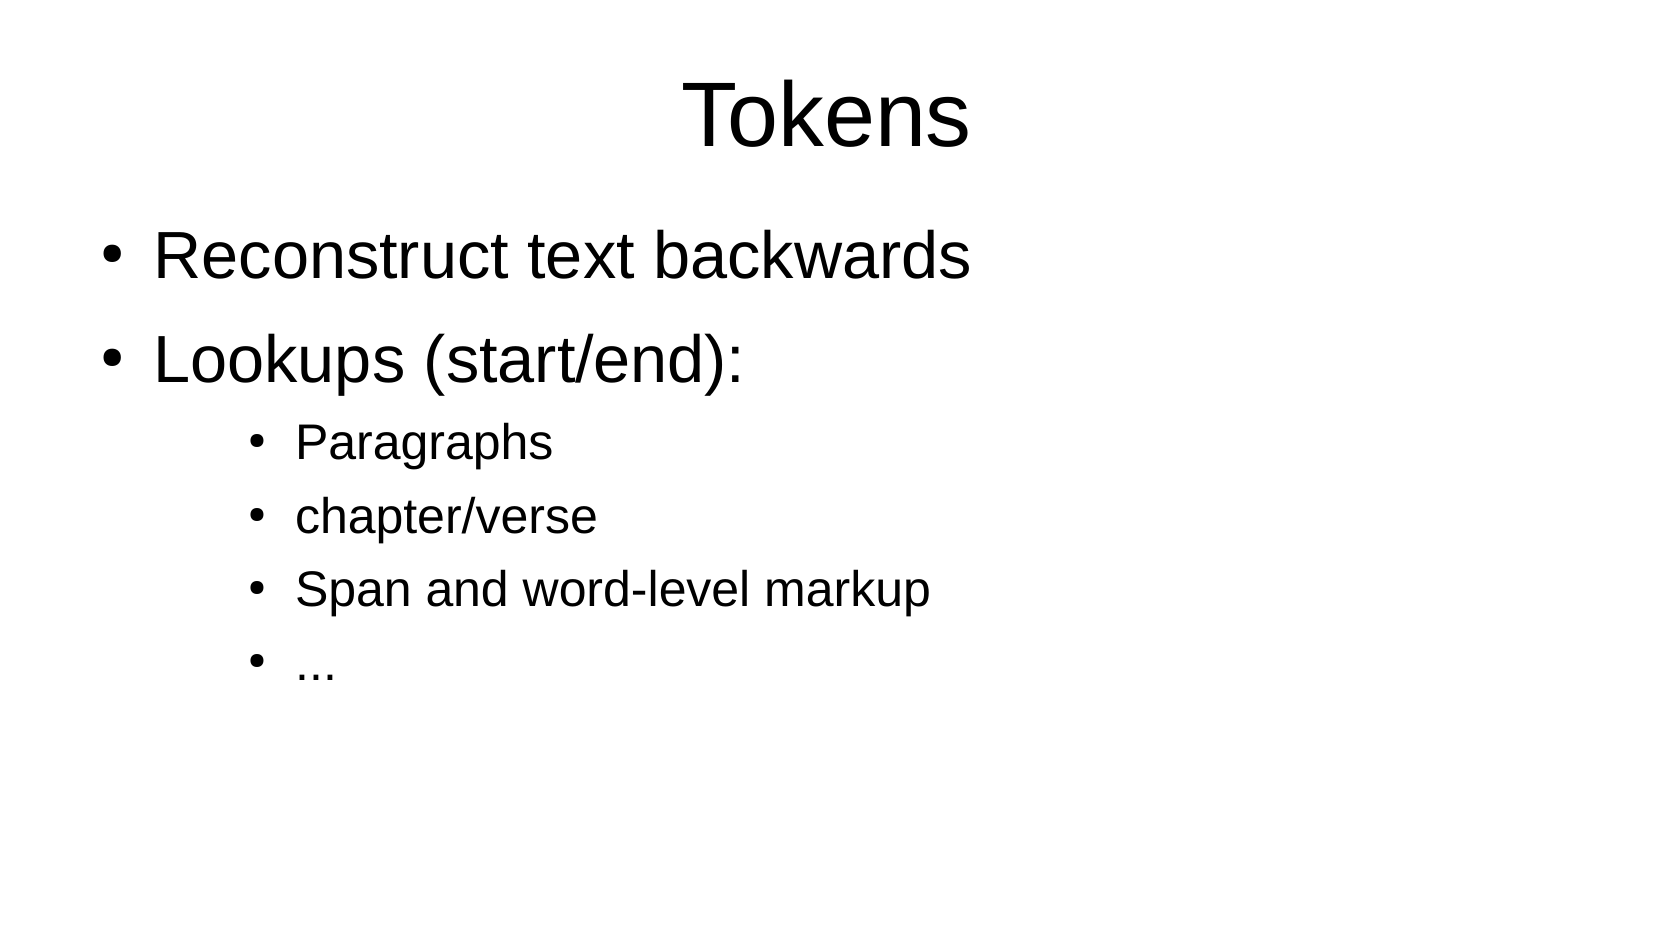

# Tokens
Reconstruct text backwards
Lookups (start/end):
Paragraphs
chapter/verse
Span and word-level markup
...